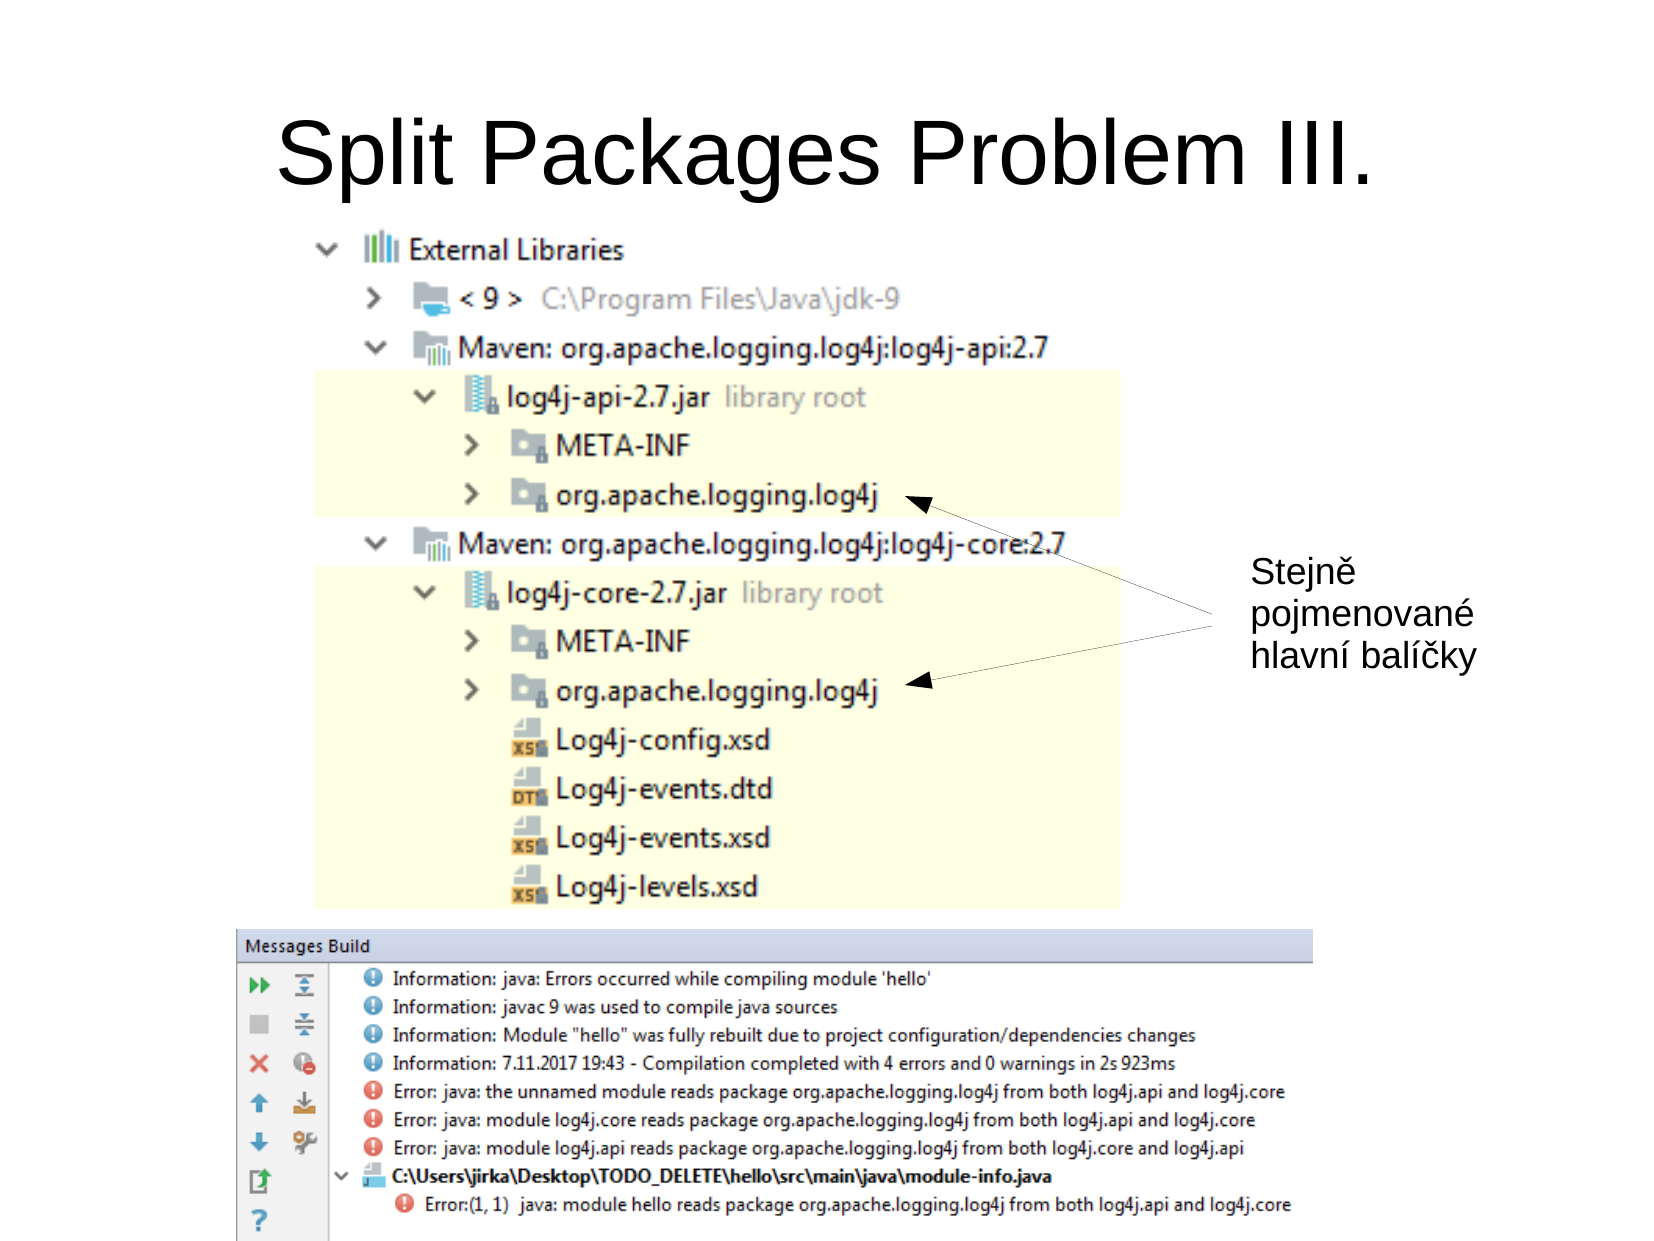

# Split Packages Problem III.
Stejně
pojmenované
hlavní balíčky